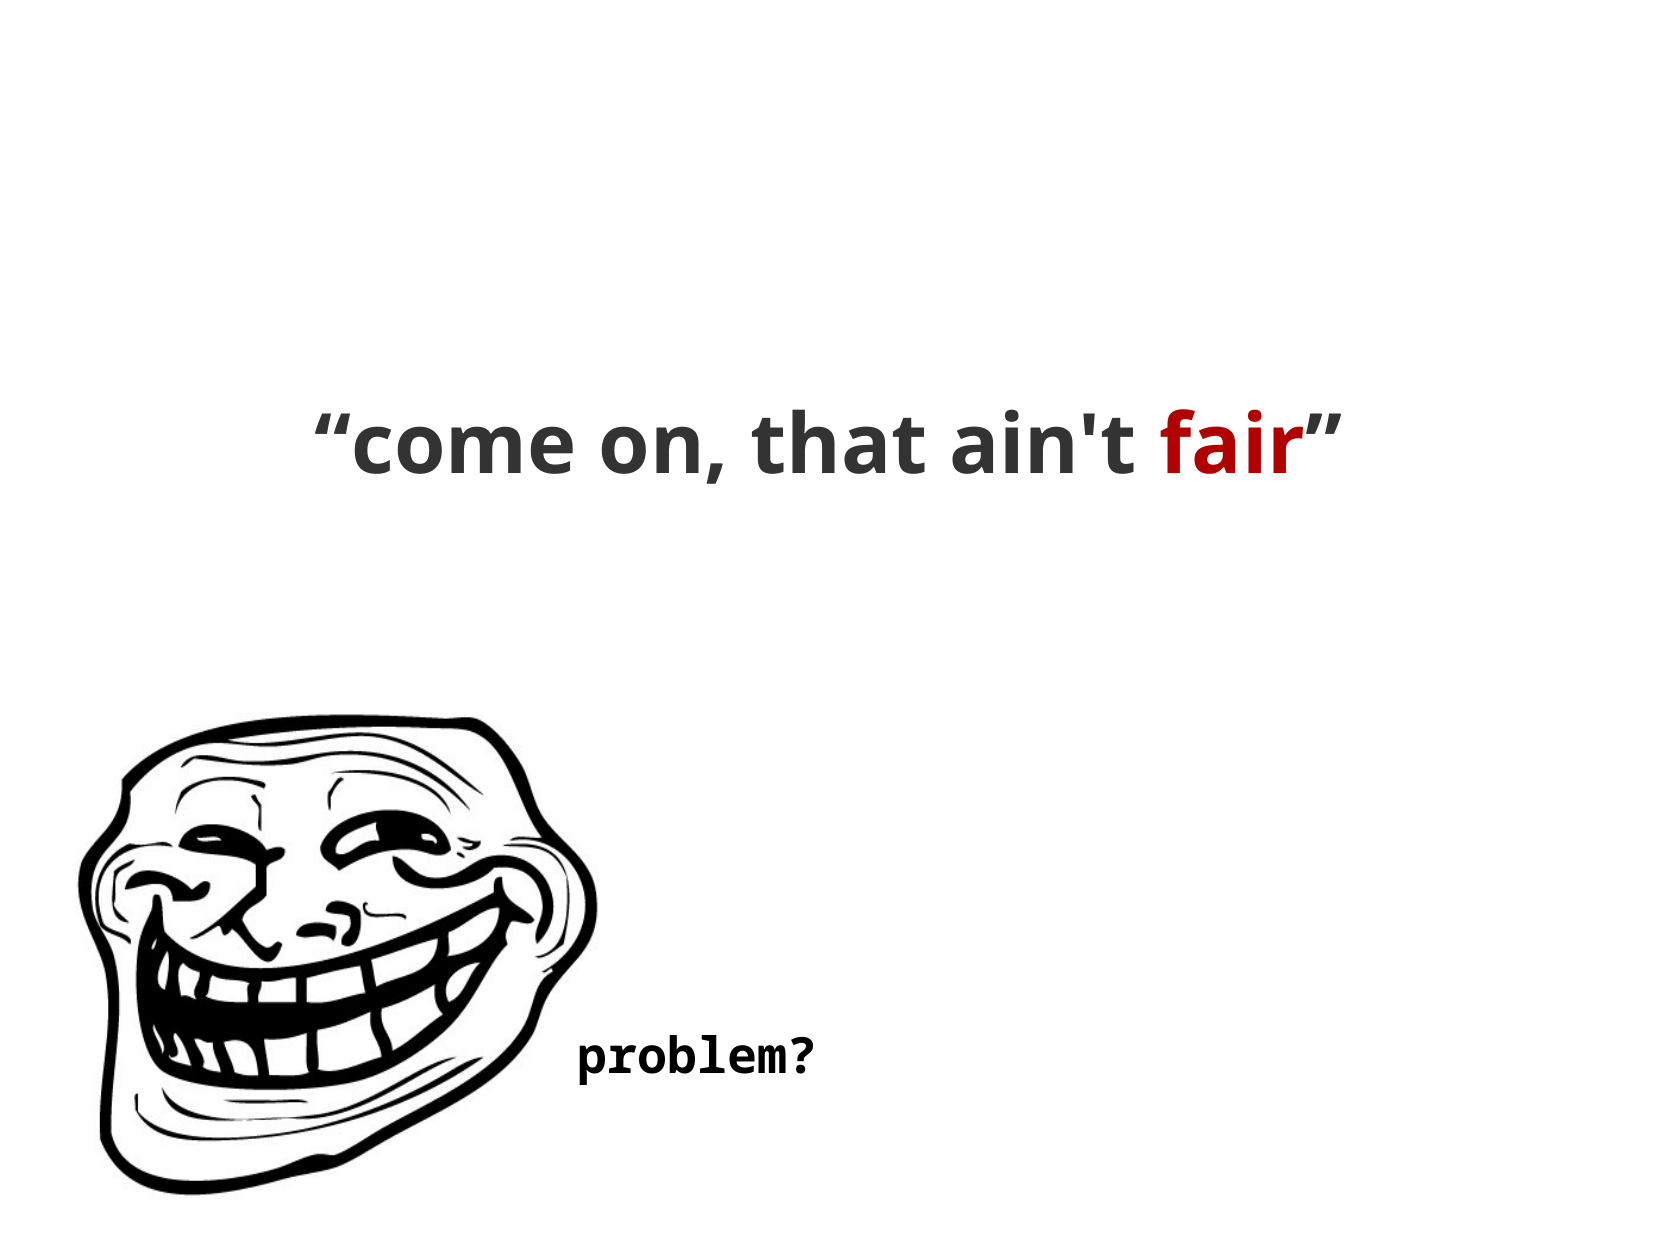

#
“come on, that ain't fair”
problem?